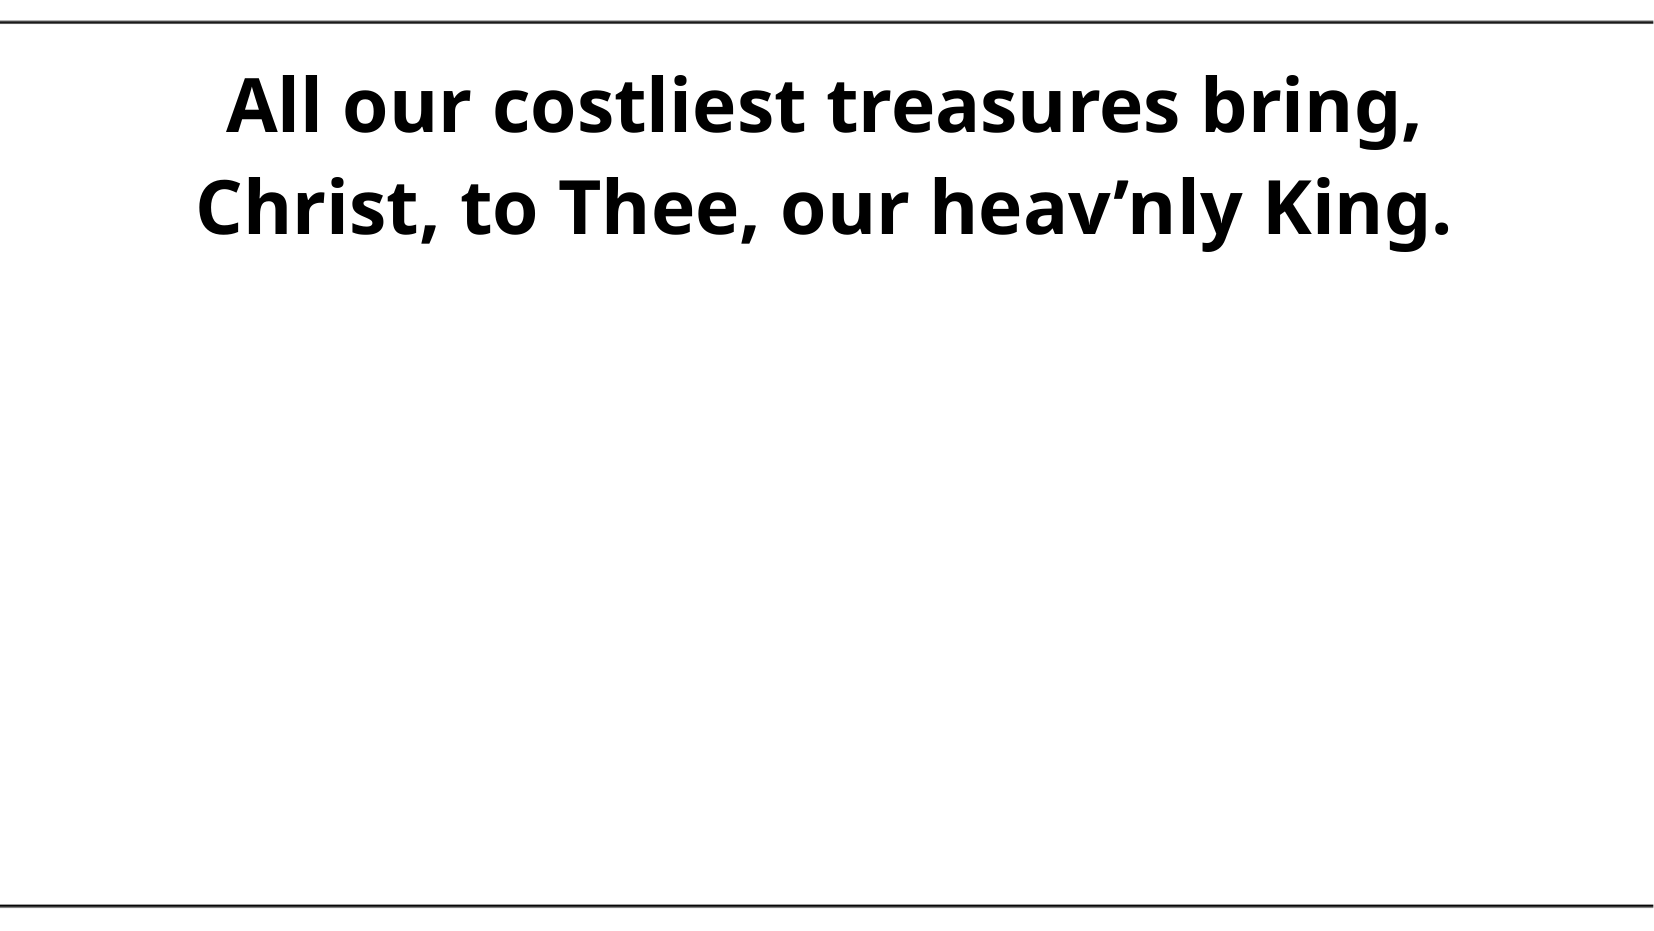

All our costliest treasures bring,
Christ, to Thee, our heav’nly King.